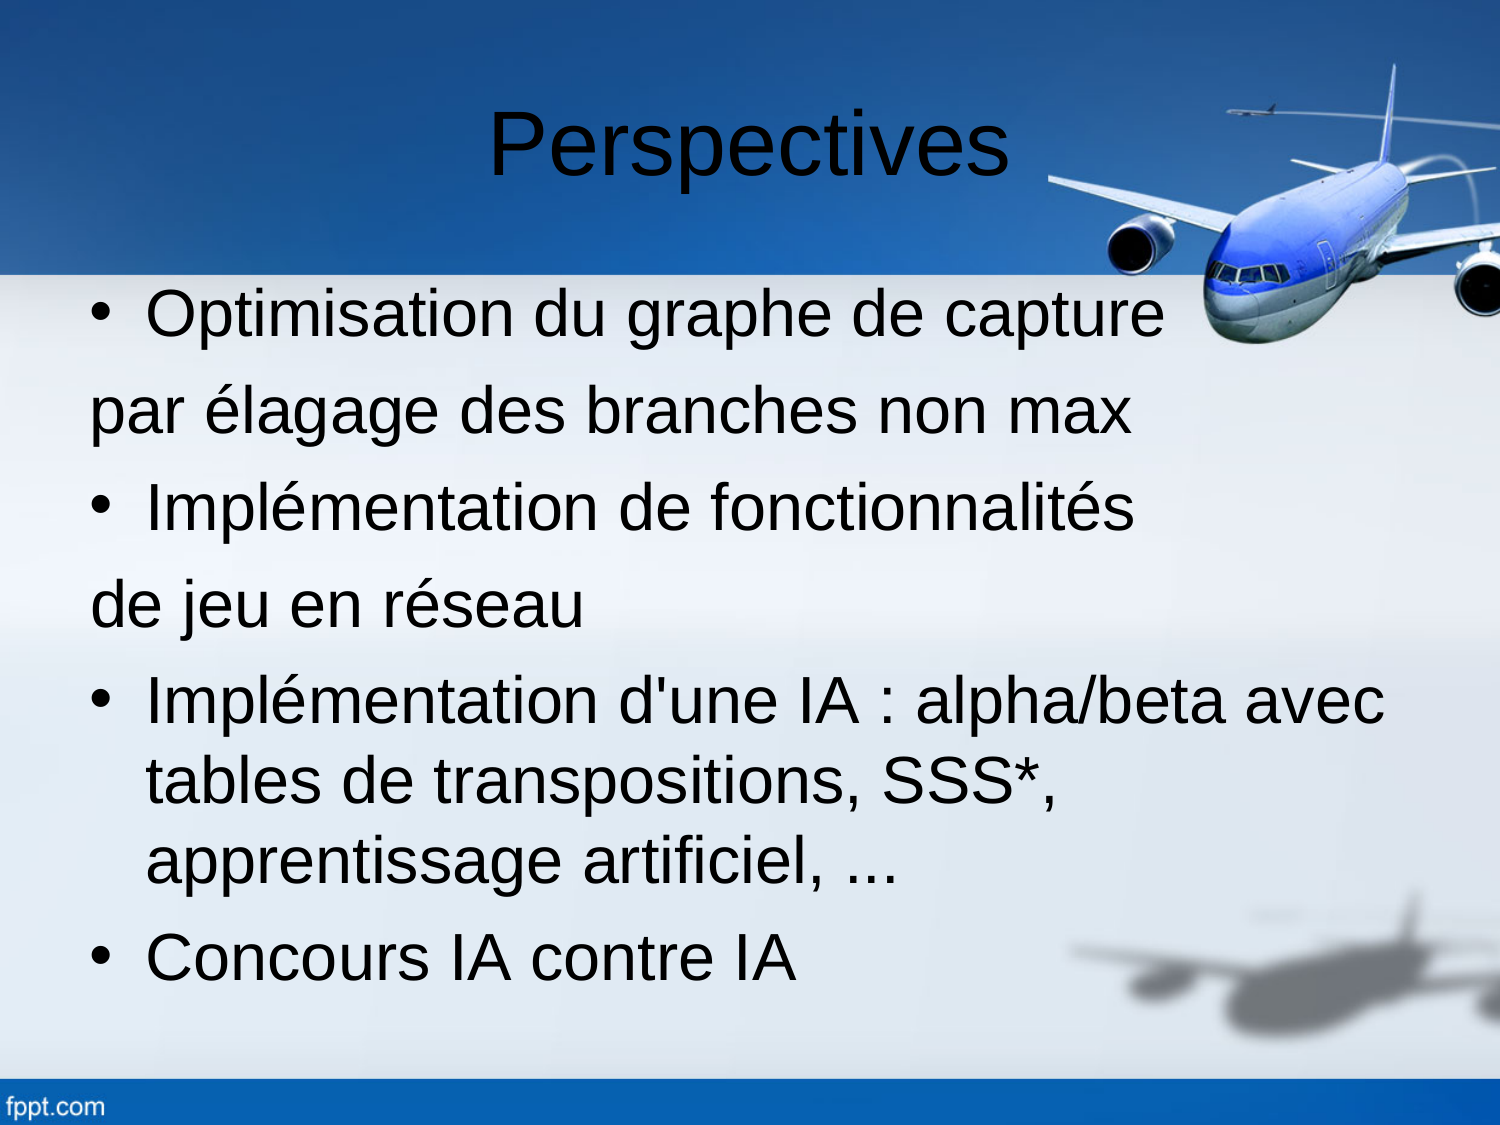

# Perspectives
Optimisation du graphe de capture
par élagage des branches non max
Implémentation de fonctionnalités
de jeu en réseau
Implémentation d'une IA : alpha/beta avec tables de transpositions, SSS*, apprentissage artificiel, ...
Concours IA contre IA